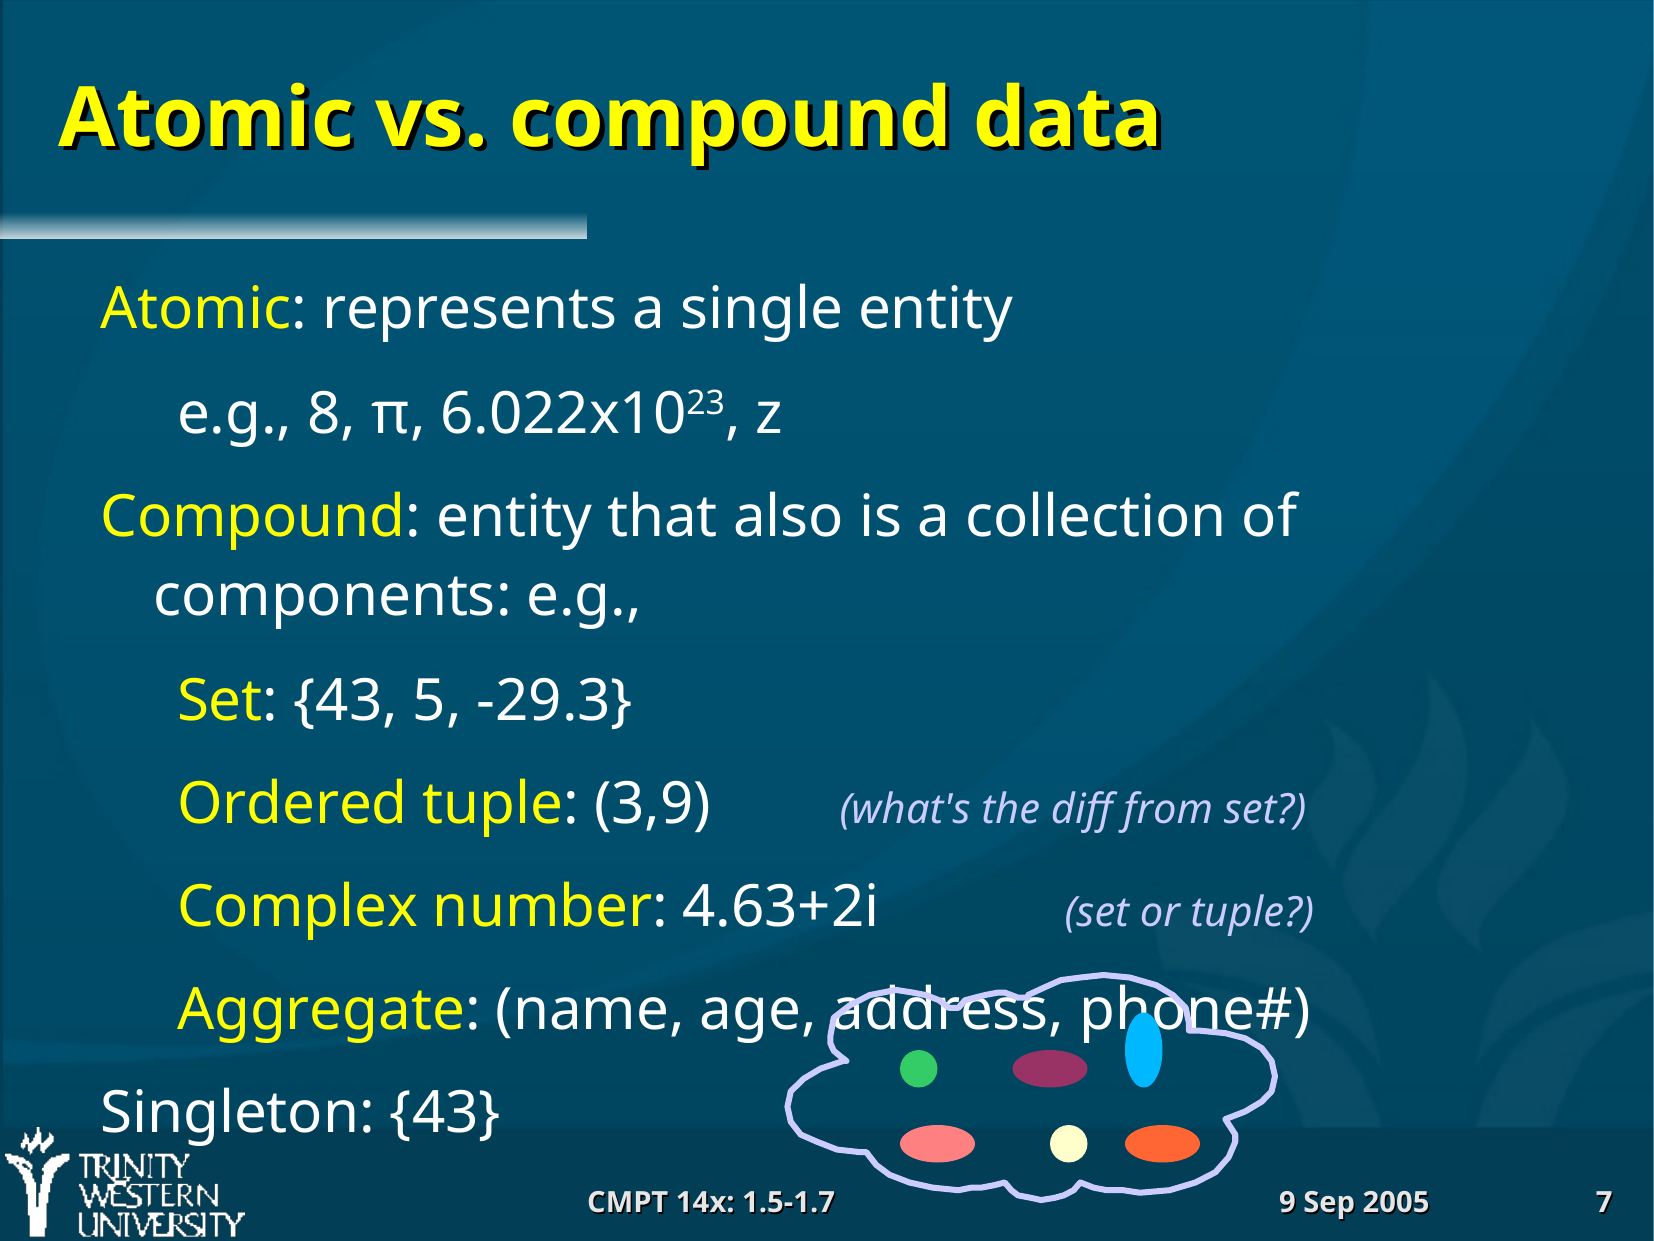

# Atomic vs. compound data
Atomic: represents a single entity
e.g., 8, π, 6.022x1023, z
Compound: entity that also is a collection of components: e.g.,
Set: {43, 5, -29.3}
Ordered tuple: (3,9)		 (what's the diff from set?)
Complex number: 4.63+2i			 (set or tuple?)
Aggregate: (name, age, address, phone#)
Singleton: {43}
CMPT 14x: 1.5-1.7
9 Sep 2005
7